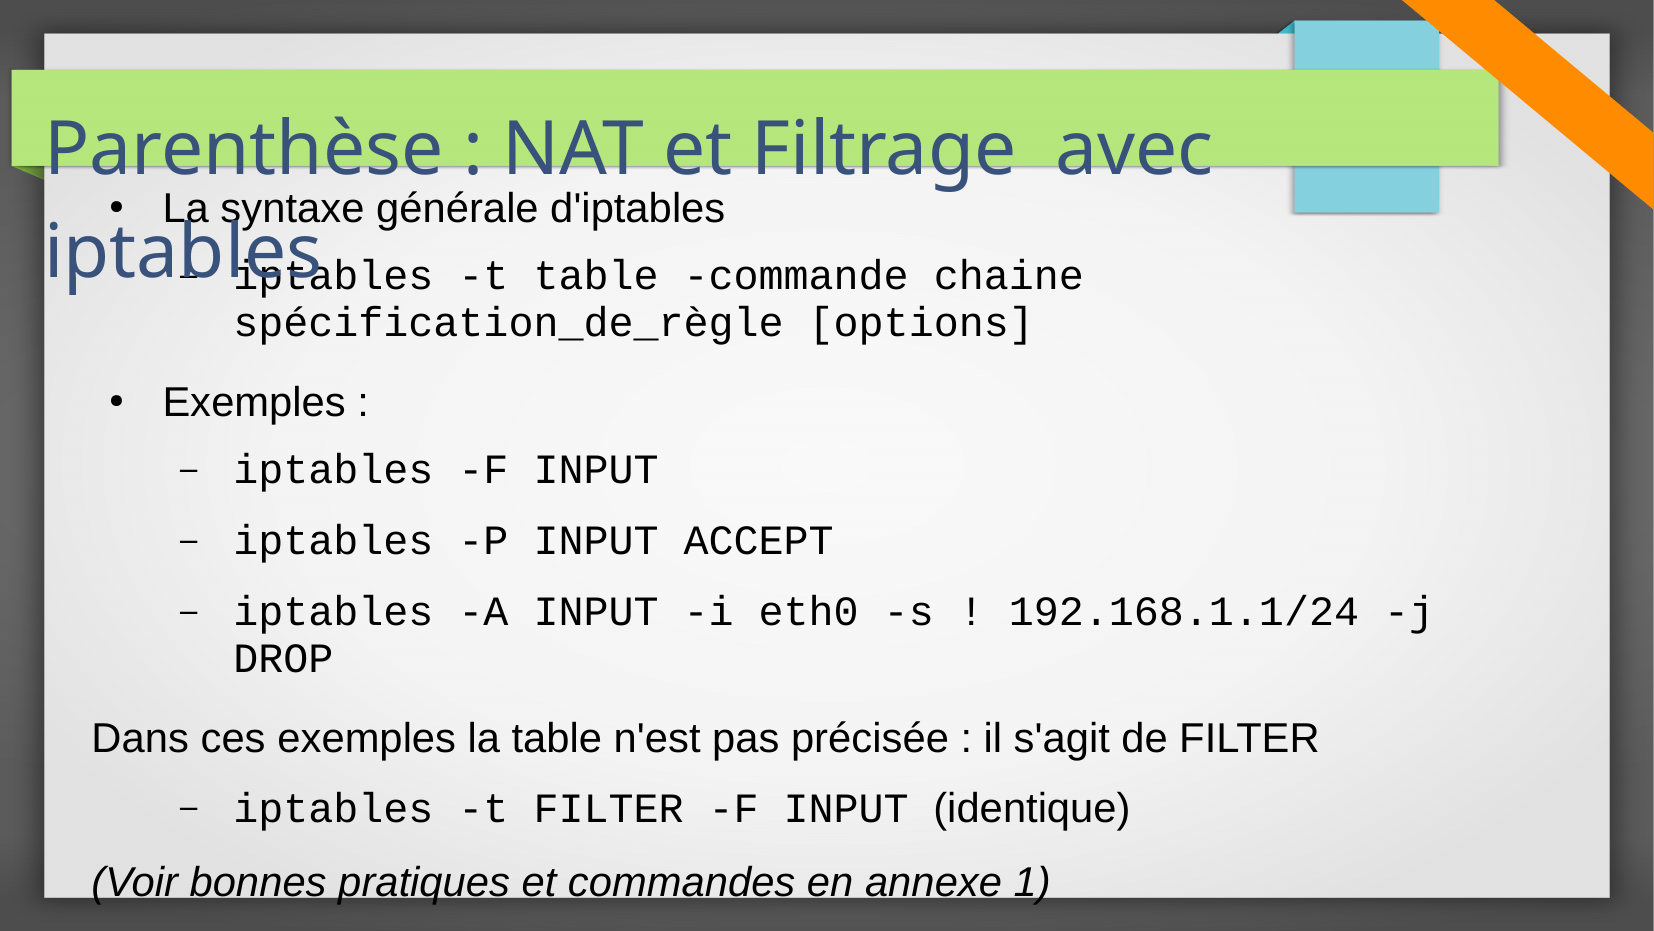

Parenthèse : NAT et Filtrage avec iptables
La syntaxe générale d'iptables
iptables -t table -commande chaine spécification_de_règle [options]
Exemples :
iptables -F INPUT
iptables -P INPUT ACCEPT
iptables -A INPUT -i eth0 -s ! 192.168.1.1/24 -j DROP
Dans ces exemples la table n'est pas précisée : il s'agit de FILTER
iptables -t FILTER -F INPUT (identique)
(Voir bonnes pratiques et commandes en annexe 1)